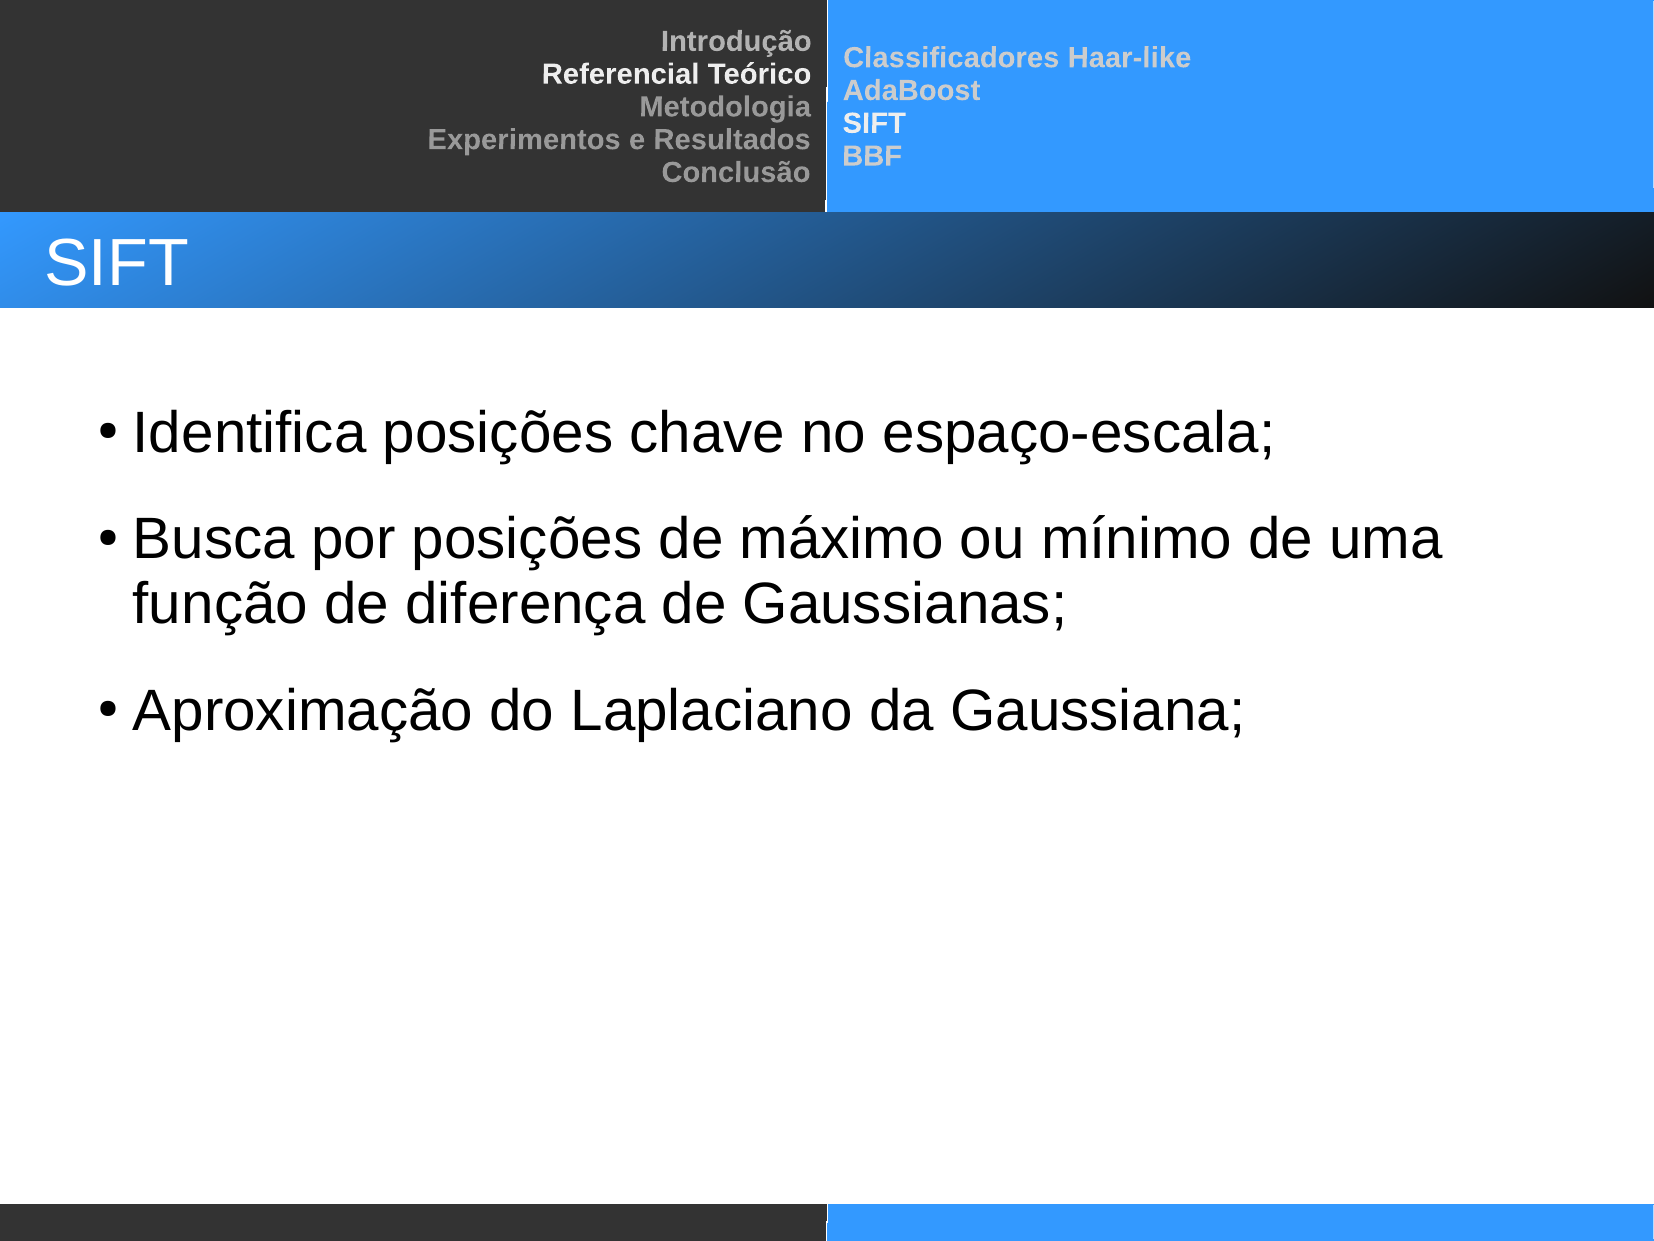

Introdução
Referencial Teórico
Metodologia
Experimentos e Resultados
Conclusão
Classificadores Haar-like
AdaBoost
SIFT
BBF
SIFT
Identifica posições chave no espaço-escala;
Busca por posições de máximo ou mínimo de uma função de diferença de Gaussianas;
Aproximação do Laplaciano da Gaussiana;